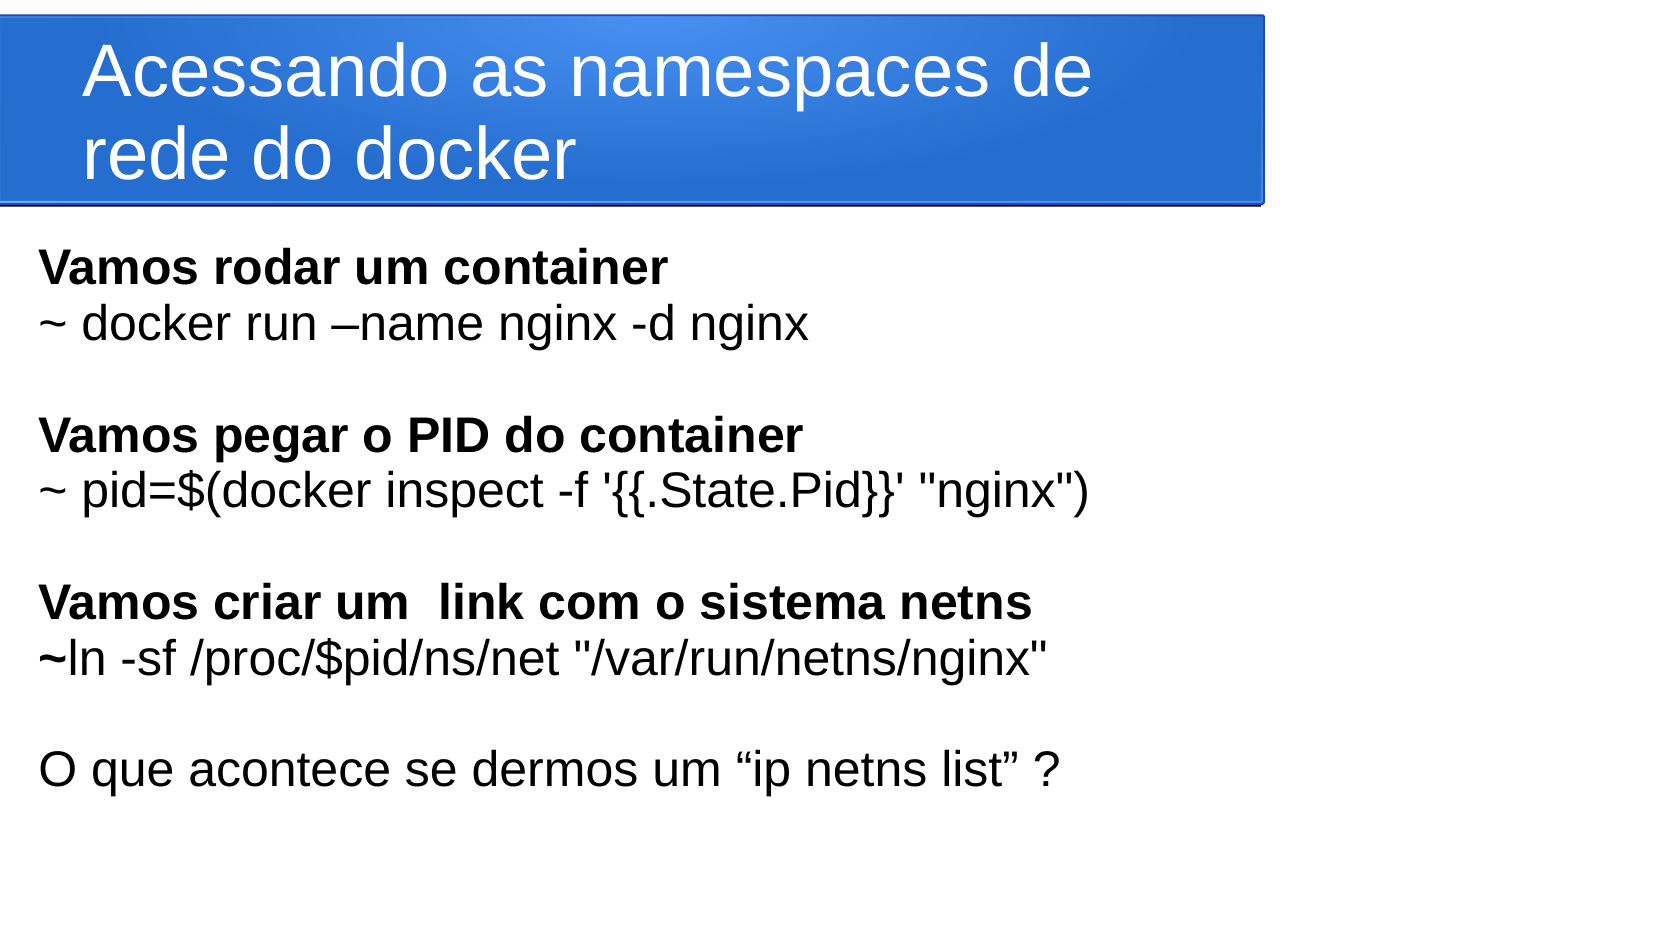

# Acessando as namespaces de rede do docker
Vamos rodar um container
~ docker run –name nginx -d nginx
Vamos pegar o PID do container
~ pid=$(docker inspect -f '{{.State.Pid}}' "nginx")
Vamos criar um link com o sistema netns
~ln -sf /proc/$pid/ns/net "/var/run/netns/nginx"
O que acontece se dermos um “ip netns list” ?